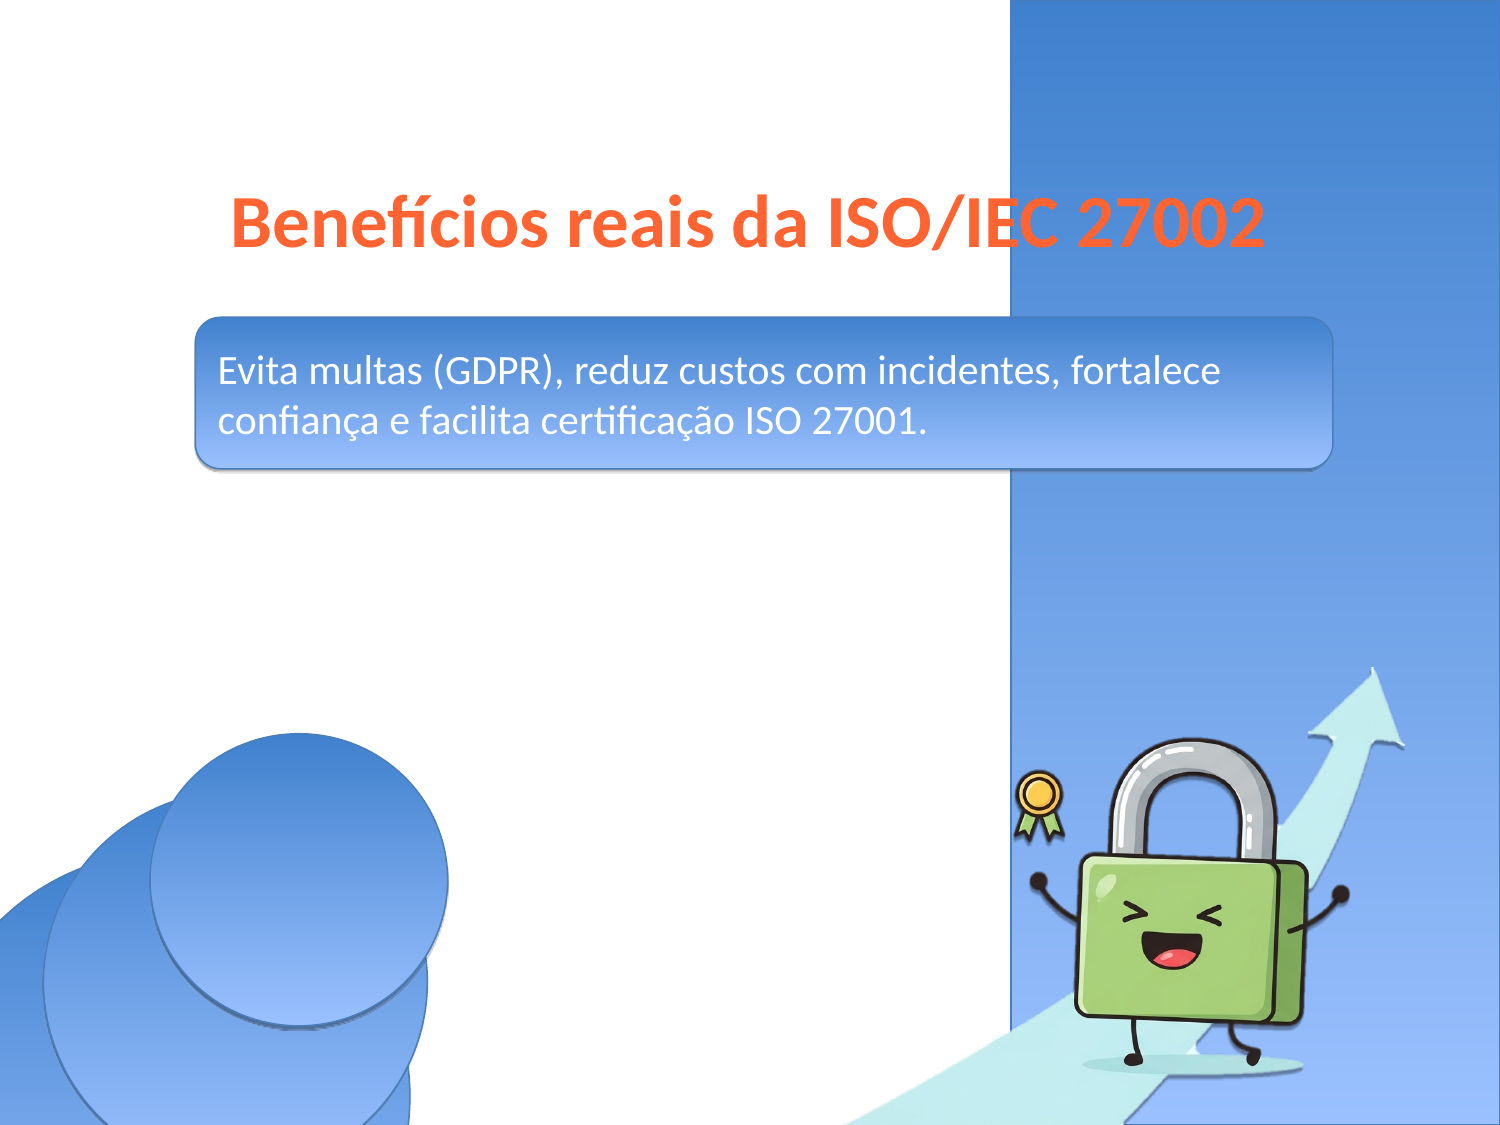

Benefícios reais da ISO/IEC 27002
Evita multas (GDPR), reduz custos com incidentes, fortalece confiança e facilita certificação ISO 27001.